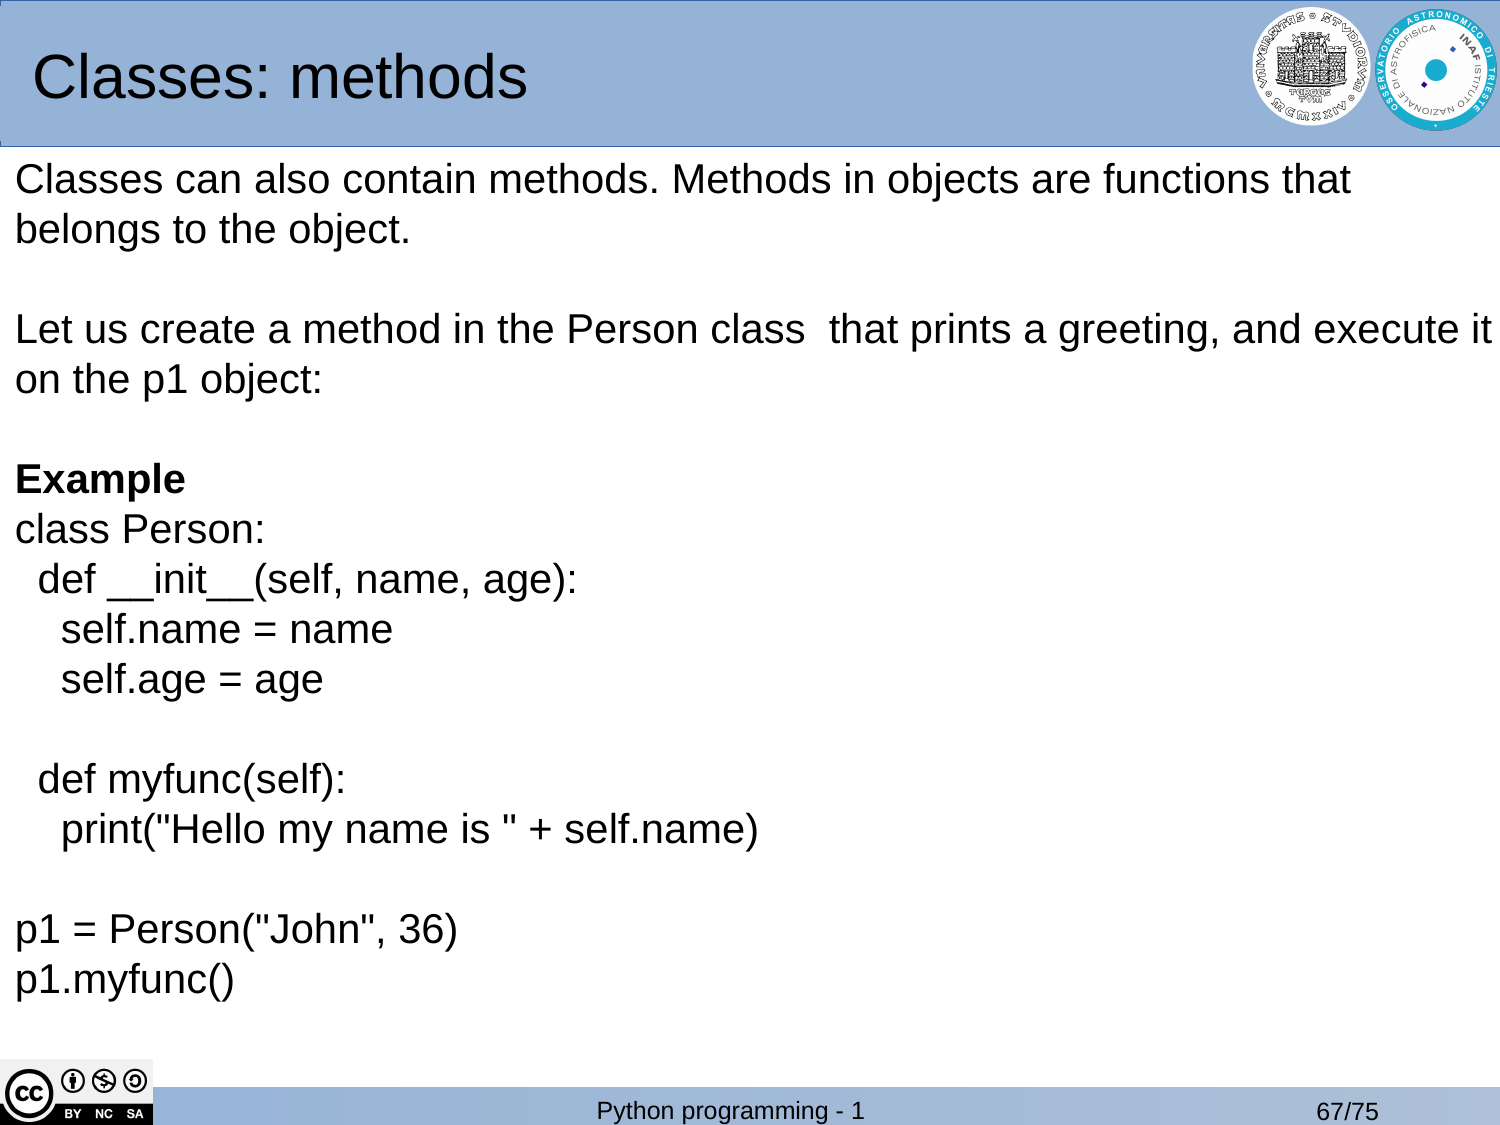

Classes: methods
# Classes can also contain methods. Methods in objects are functions that belongs to the object.
Let us create a method in the Person class that prints a greeting, and execute it on the p1 object:
Example
class Person:
 def __init__(self, name, age):
 self.name = name
 self.age = age
 def myfunc(self):
 print("Hello my name is " + self.name)
p1 = Person("John", 36)
p1.myfunc()